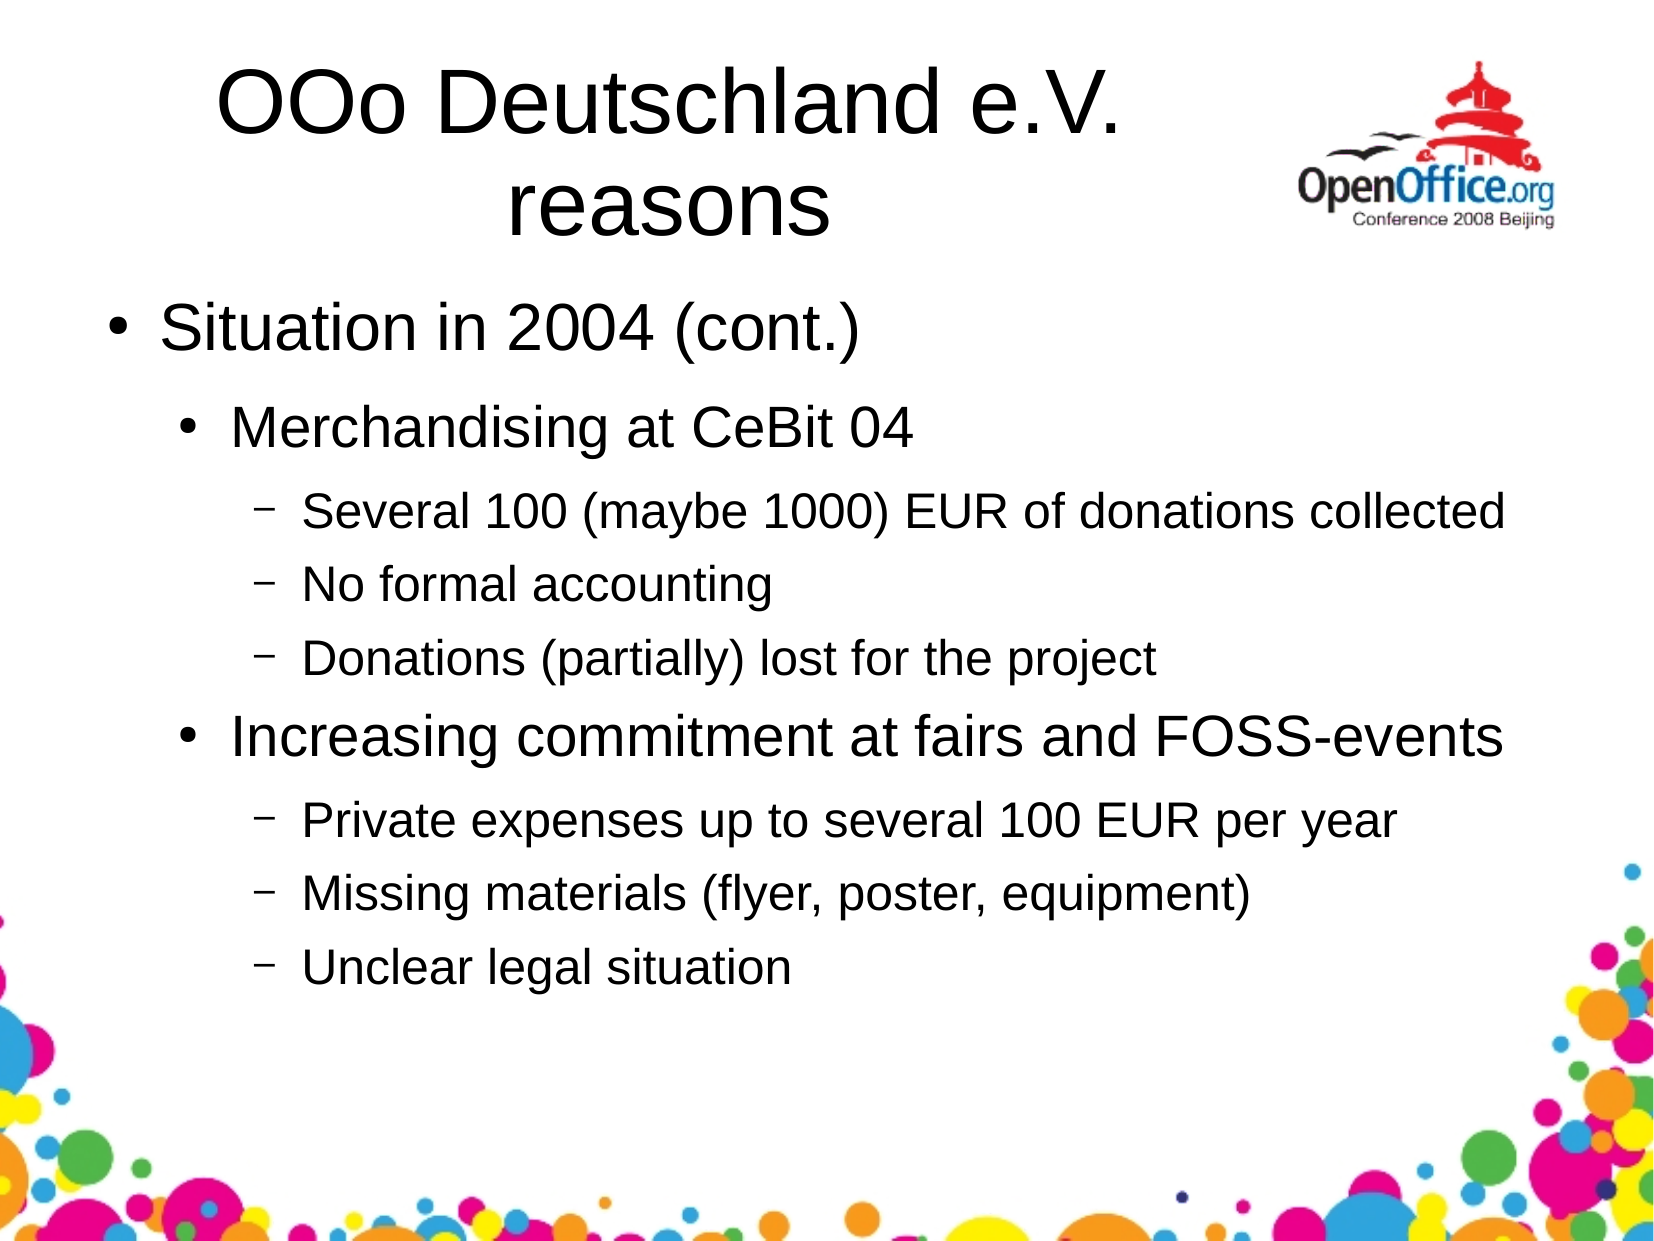

# OOo Deutschland e.V. reasons
Situation in 2004 (cont.)
Merchandising at CeBit 04
Several 100 (maybe 1000) EUR of donations collected
No formal accounting
Donations (partially) lost for the project
Increasing commitment at fairs and FOSS-events
Private expenses up to several 100 EUR per year
Missing materials (flyer, poster, equipment)
Unclear legal situation